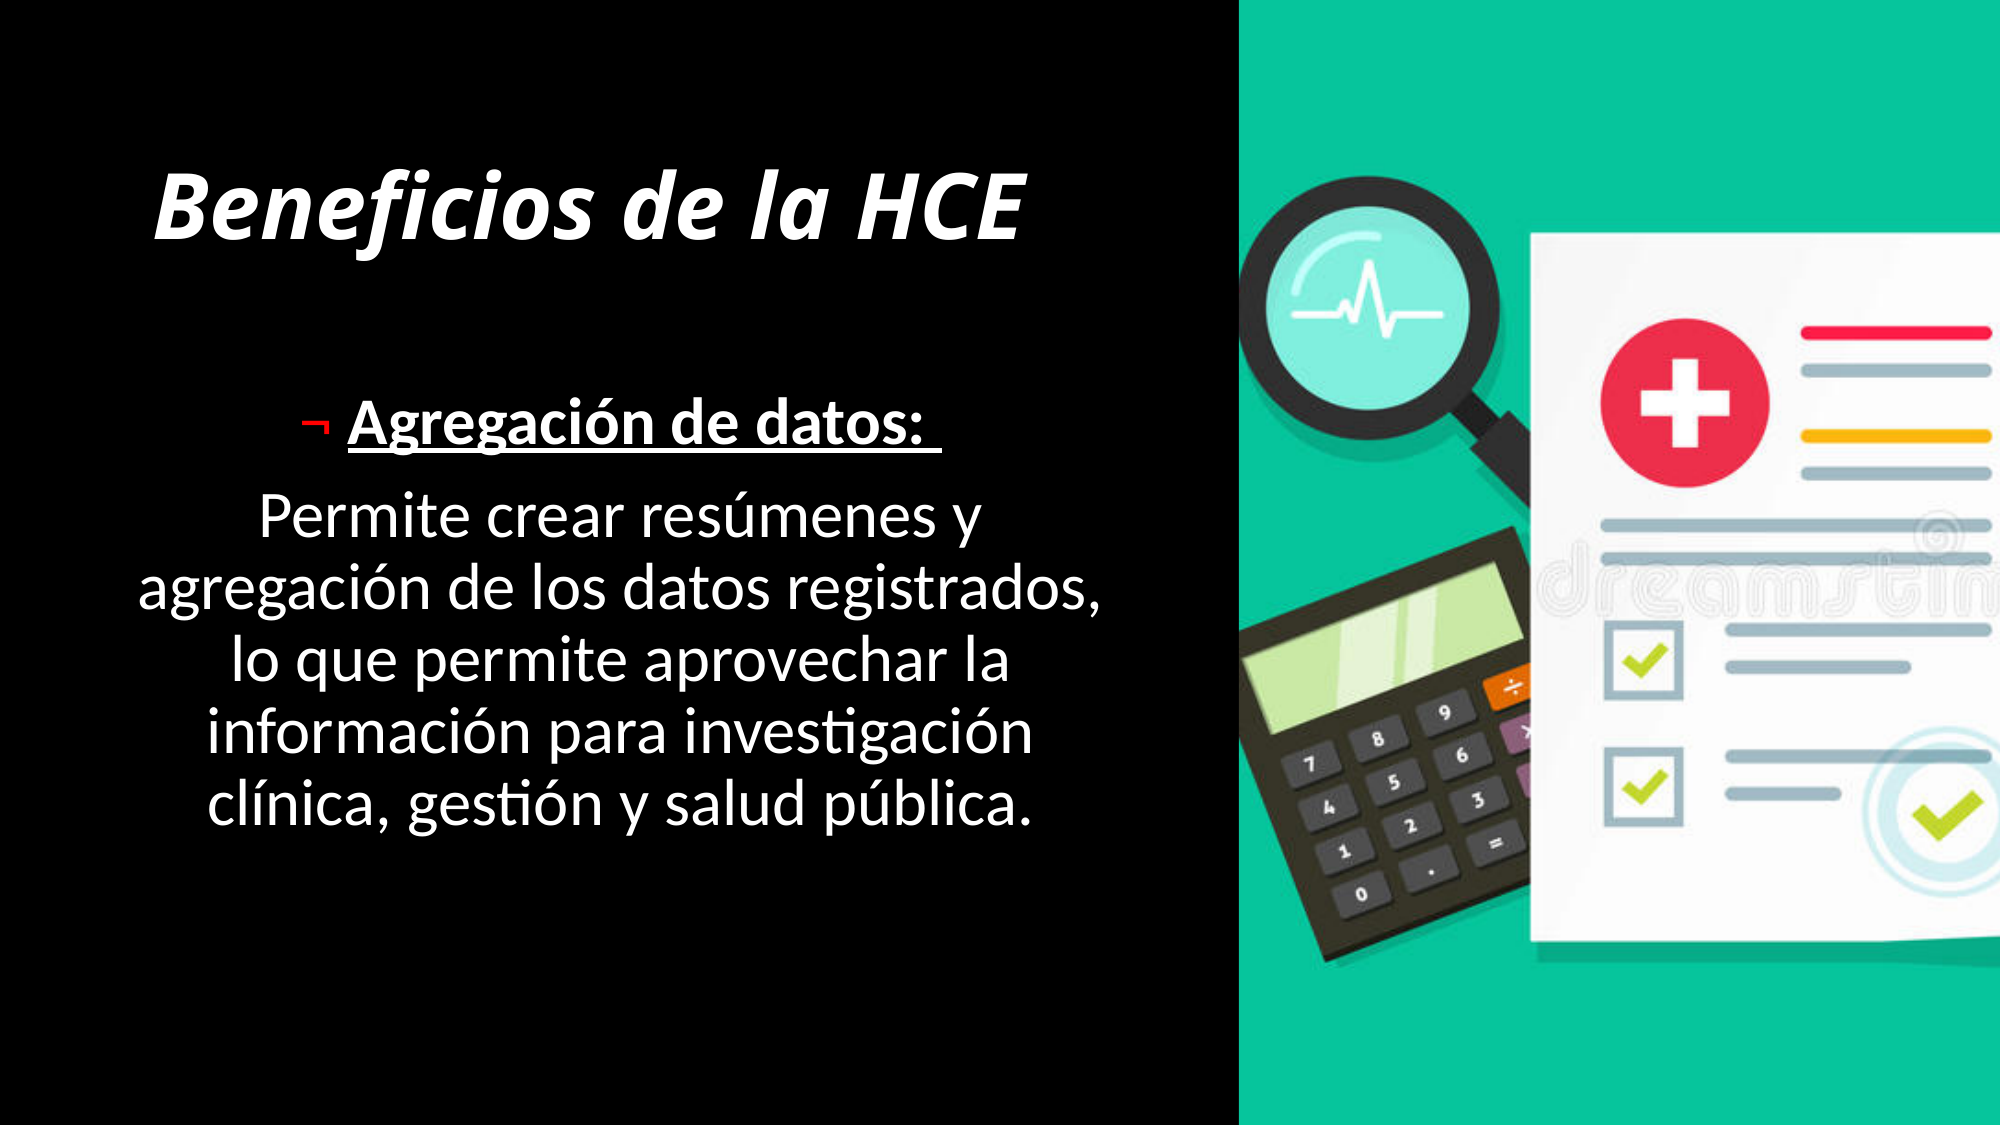

# Beneficios de la HCE
¬ Agregación de datos:
Permite crear resúmenes y agregación de los datos registrados, lo que permite aprovechar la información para investigación clínica, gestión y salud pública.